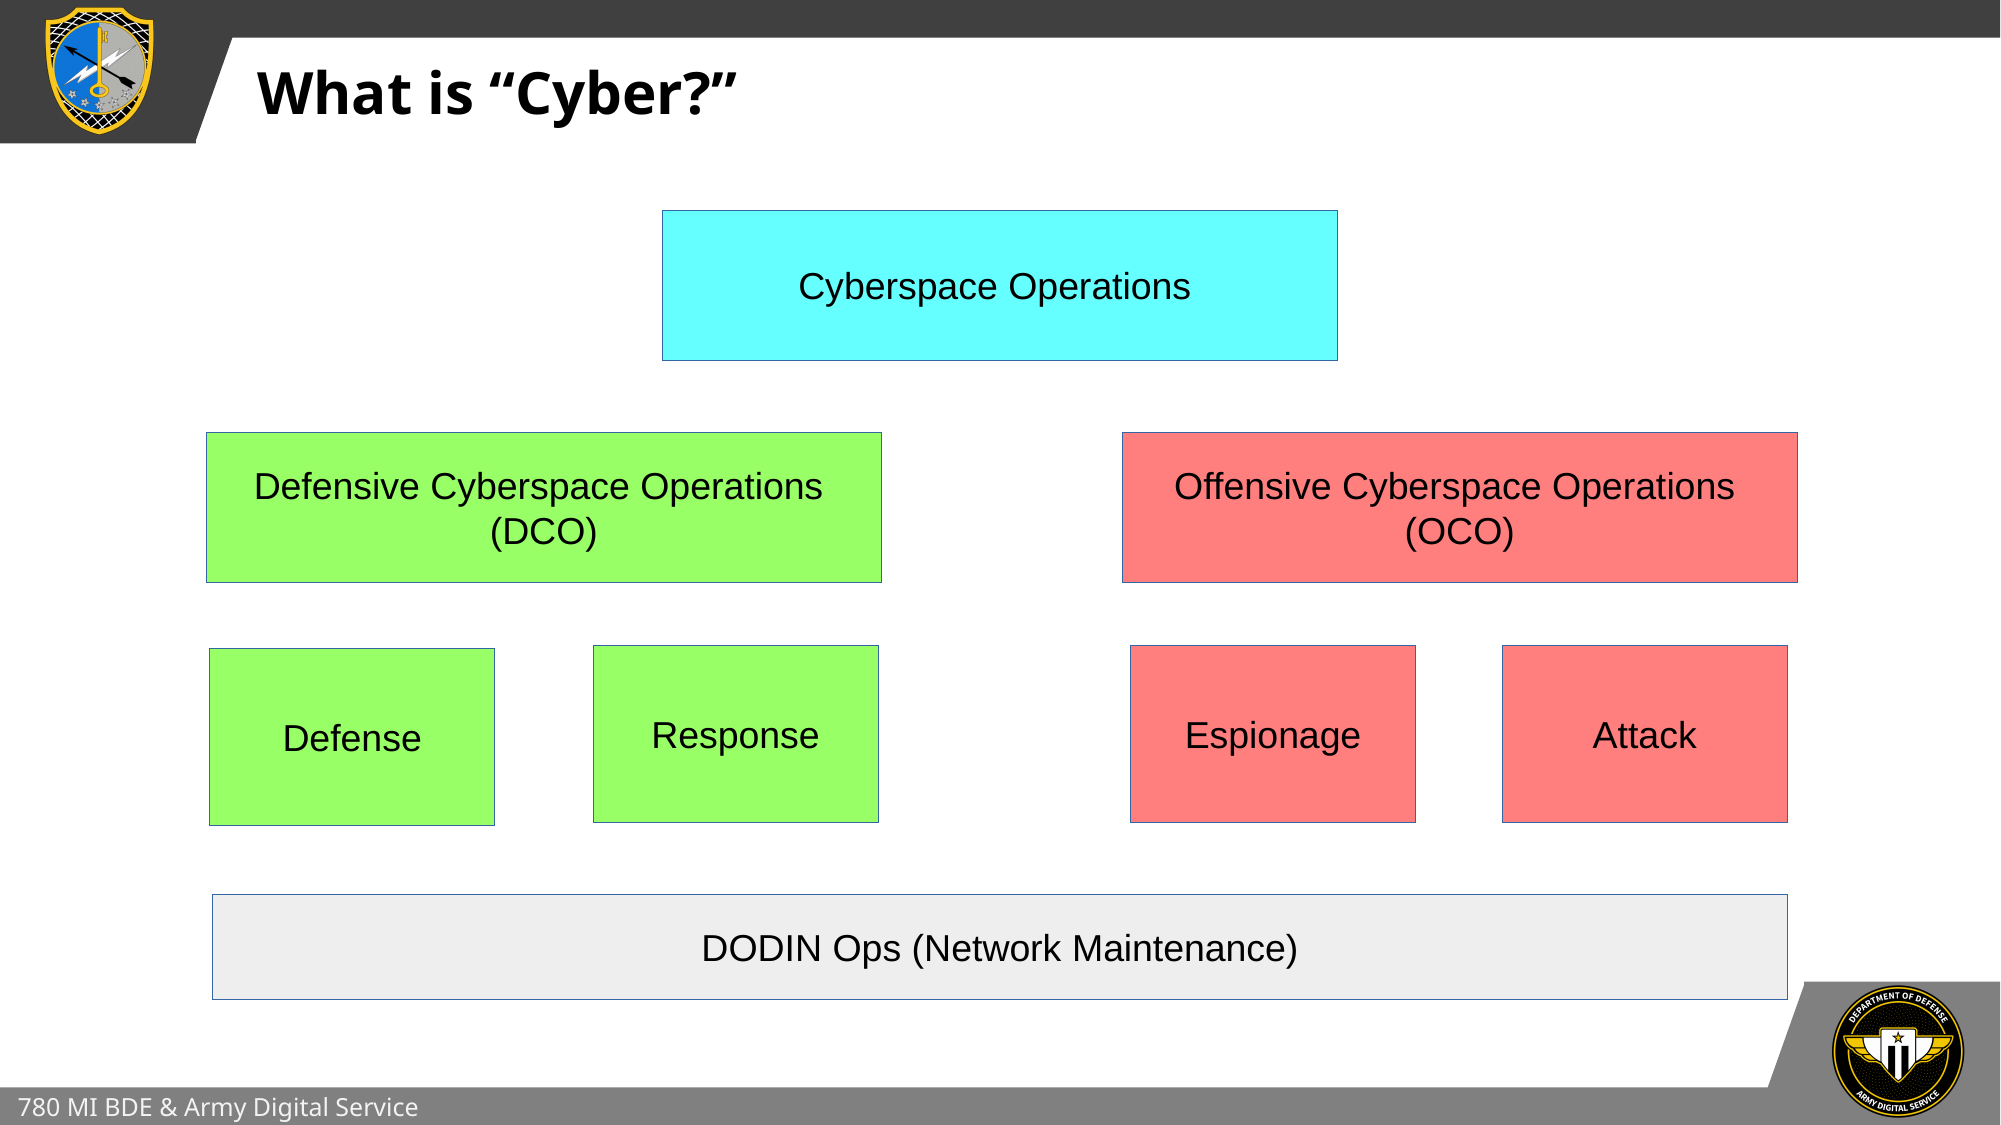

# What is “Cyber?”
Cyberspace Operations
Defensive Cyberspace Operations
(DCO)
Response
Defense
Offensive Cyberspace Operations
(OCO)
Espionage
Attack
DODIN Ops (Network Maintenance)